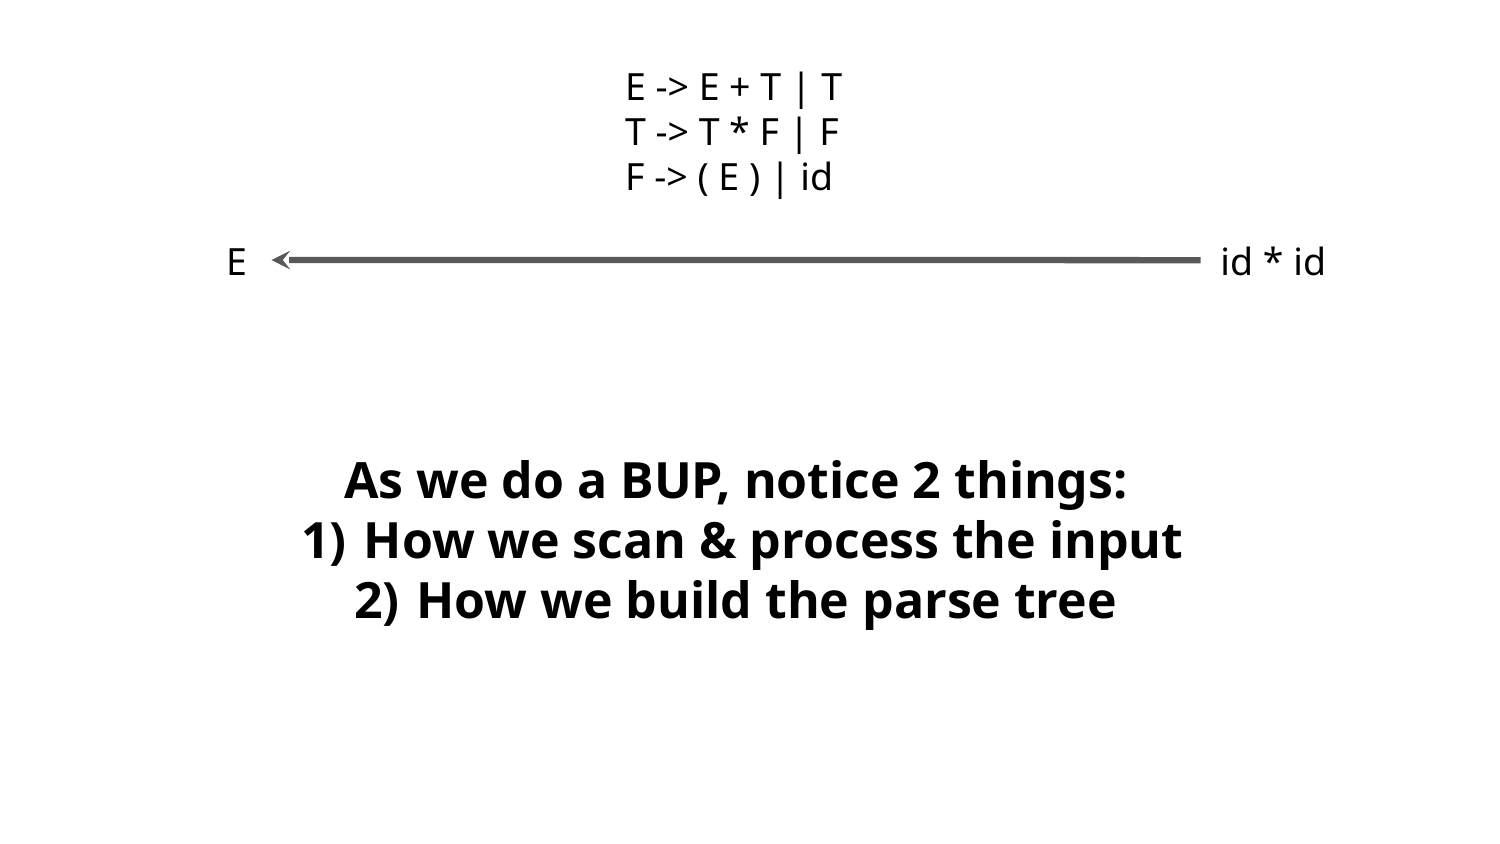

E -> E + T | T
T -> T * F | F
F -> ( E ) | id
E
id * id
As we do a BUP, notice 2 things:
How we scan & process the input
How we build the parse tree